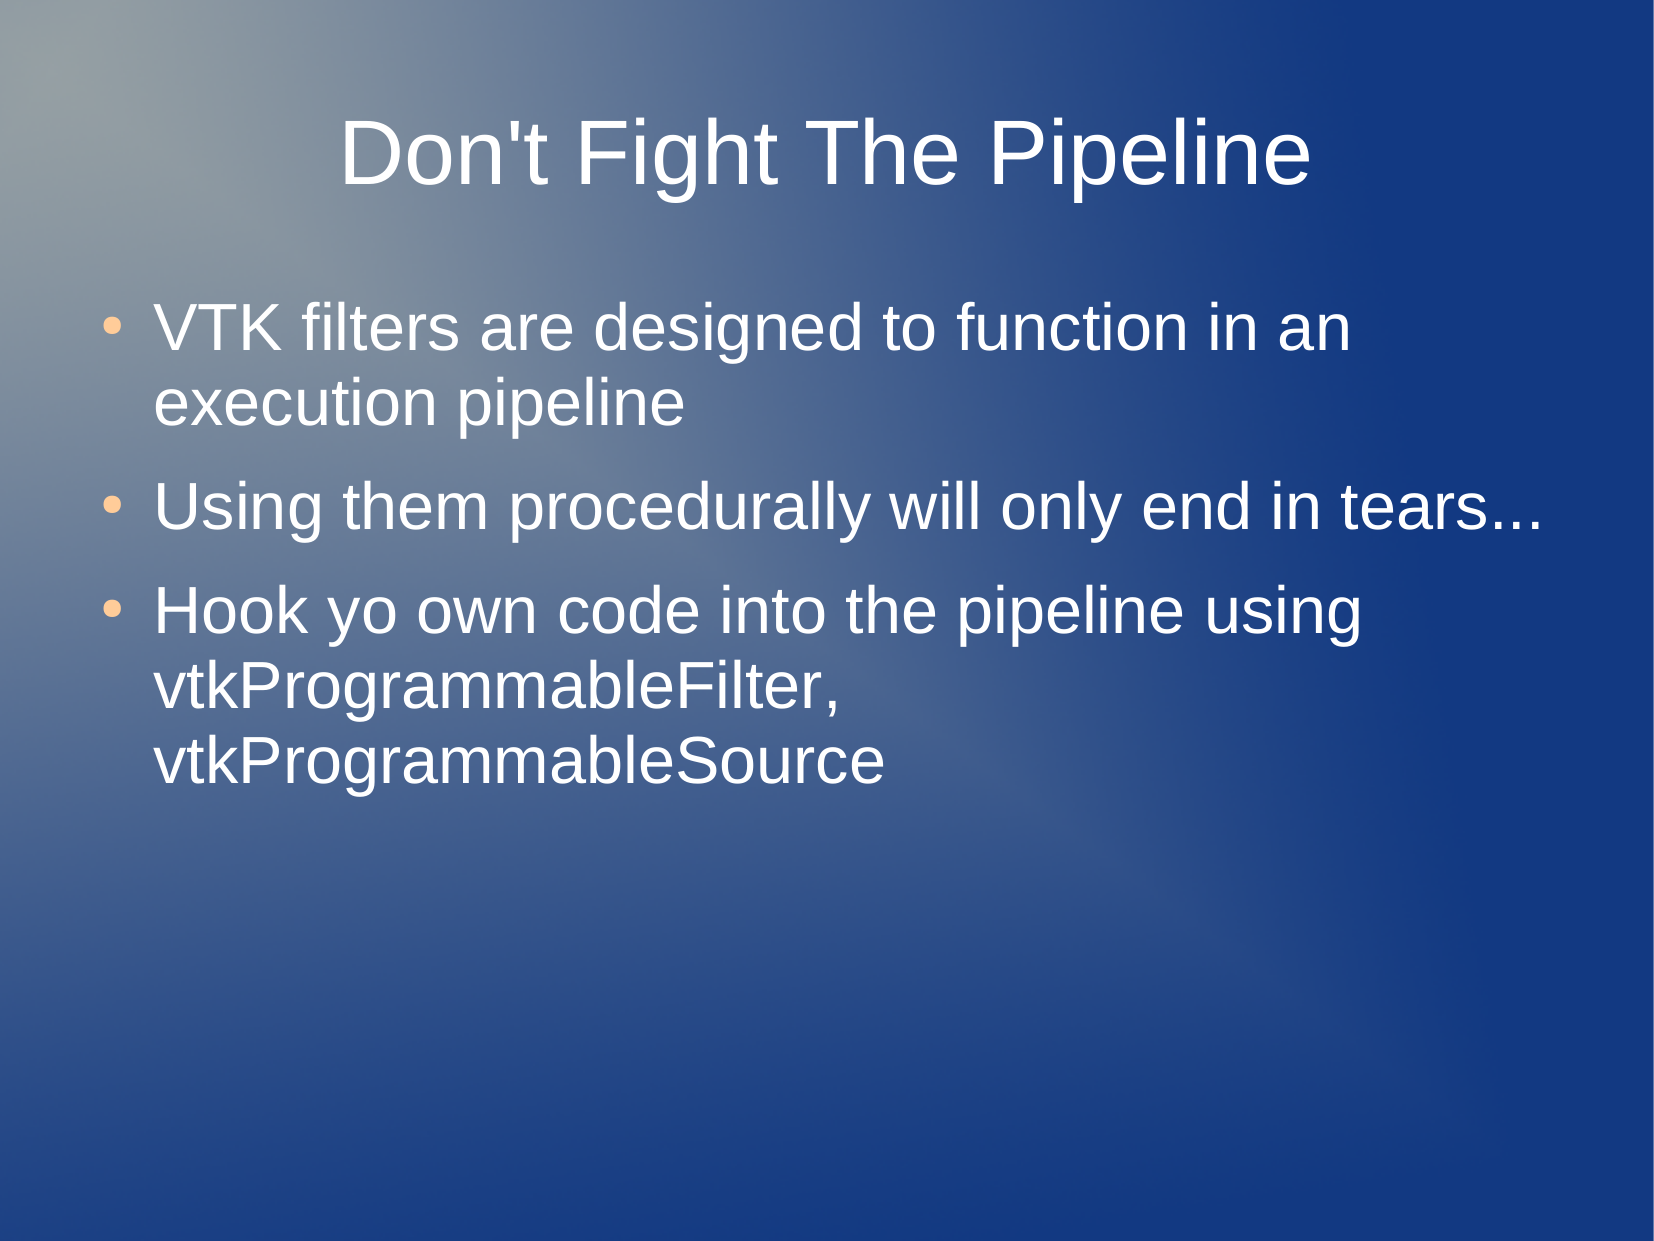

# Don't Fight The Pipeline
VTK filters are designed to function in an execution pipeline
Using them procedurally will only end in tears...
Hook yo own code into the pipeline using vtkProgrammableFilter, vtkProgrammableSource